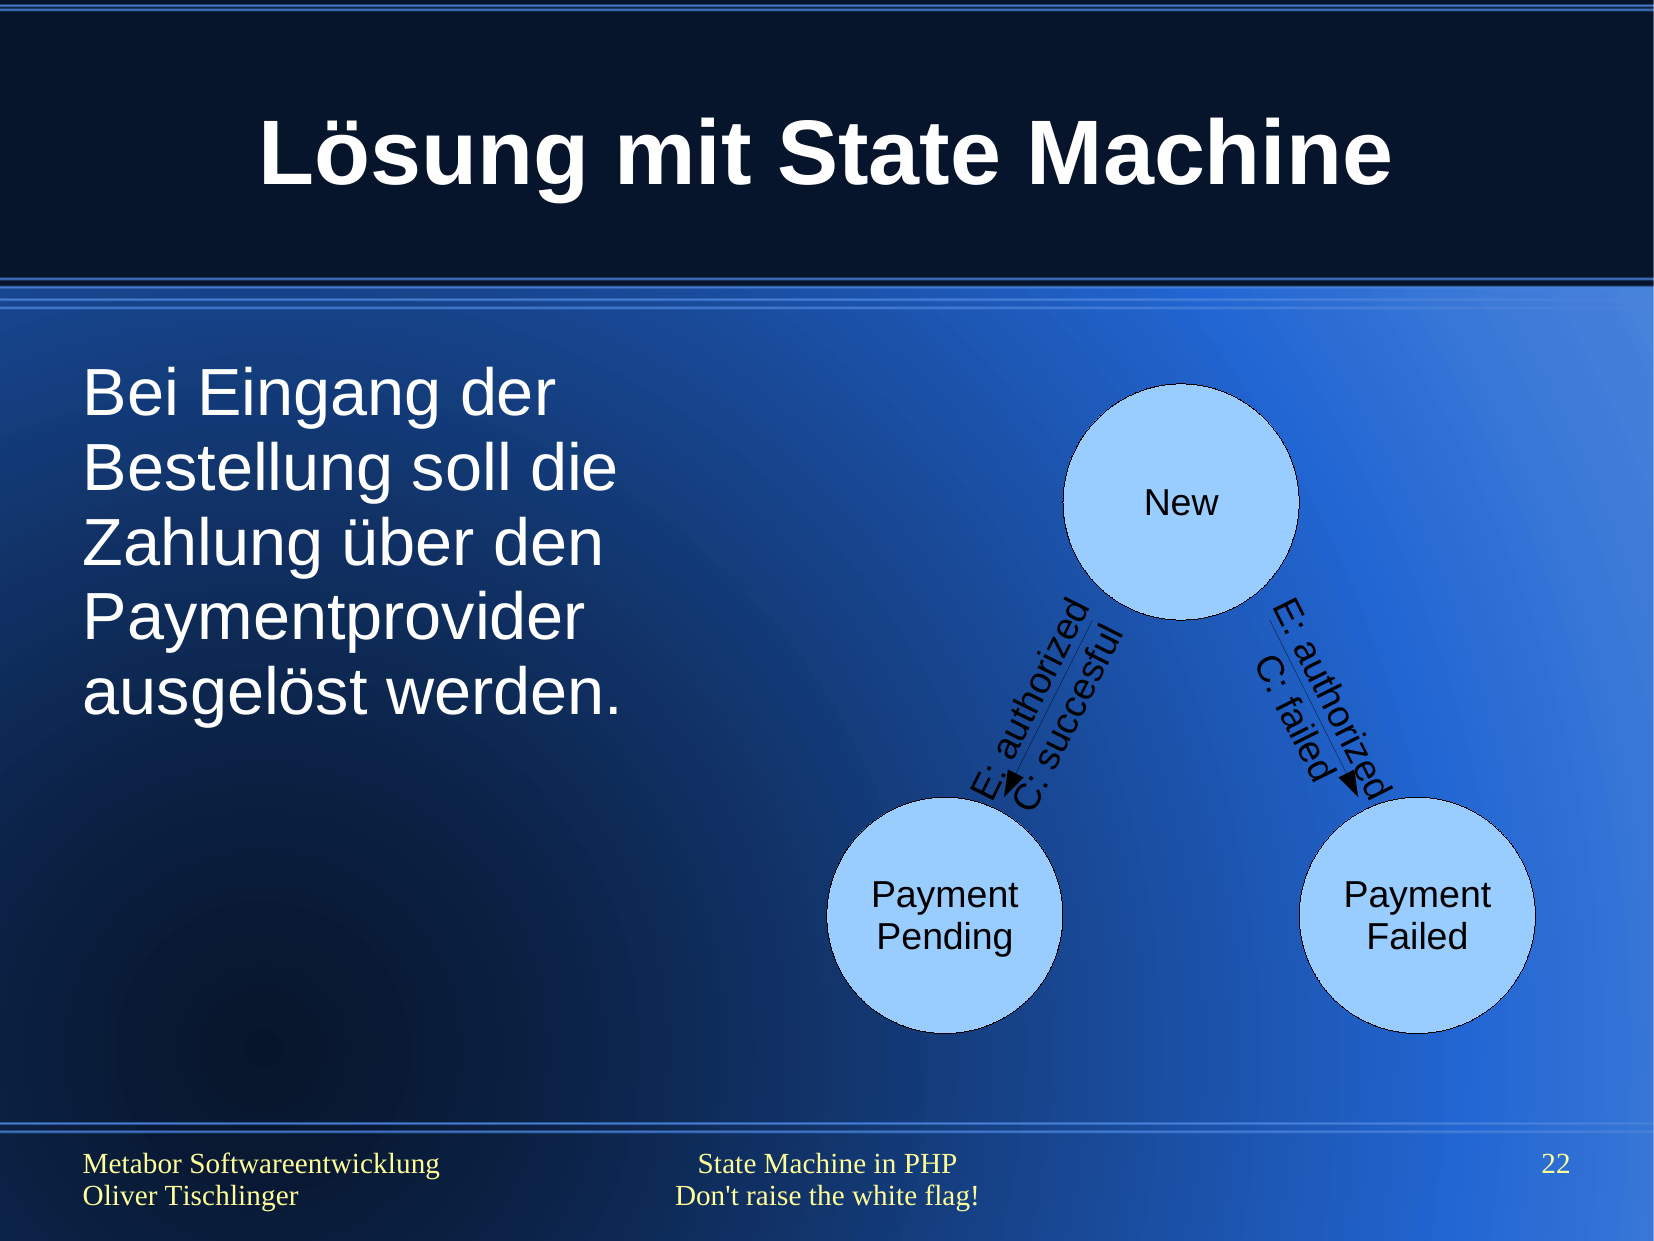

# Lösung mit State Machine
Bei Eingang der Bestellung soll die Zahlung über den Paymentprovider ausgelöst werden.
New
E: authorized
C: succesful
E: authorized
C: failed
Payment
Pending
Payment
Failed
22